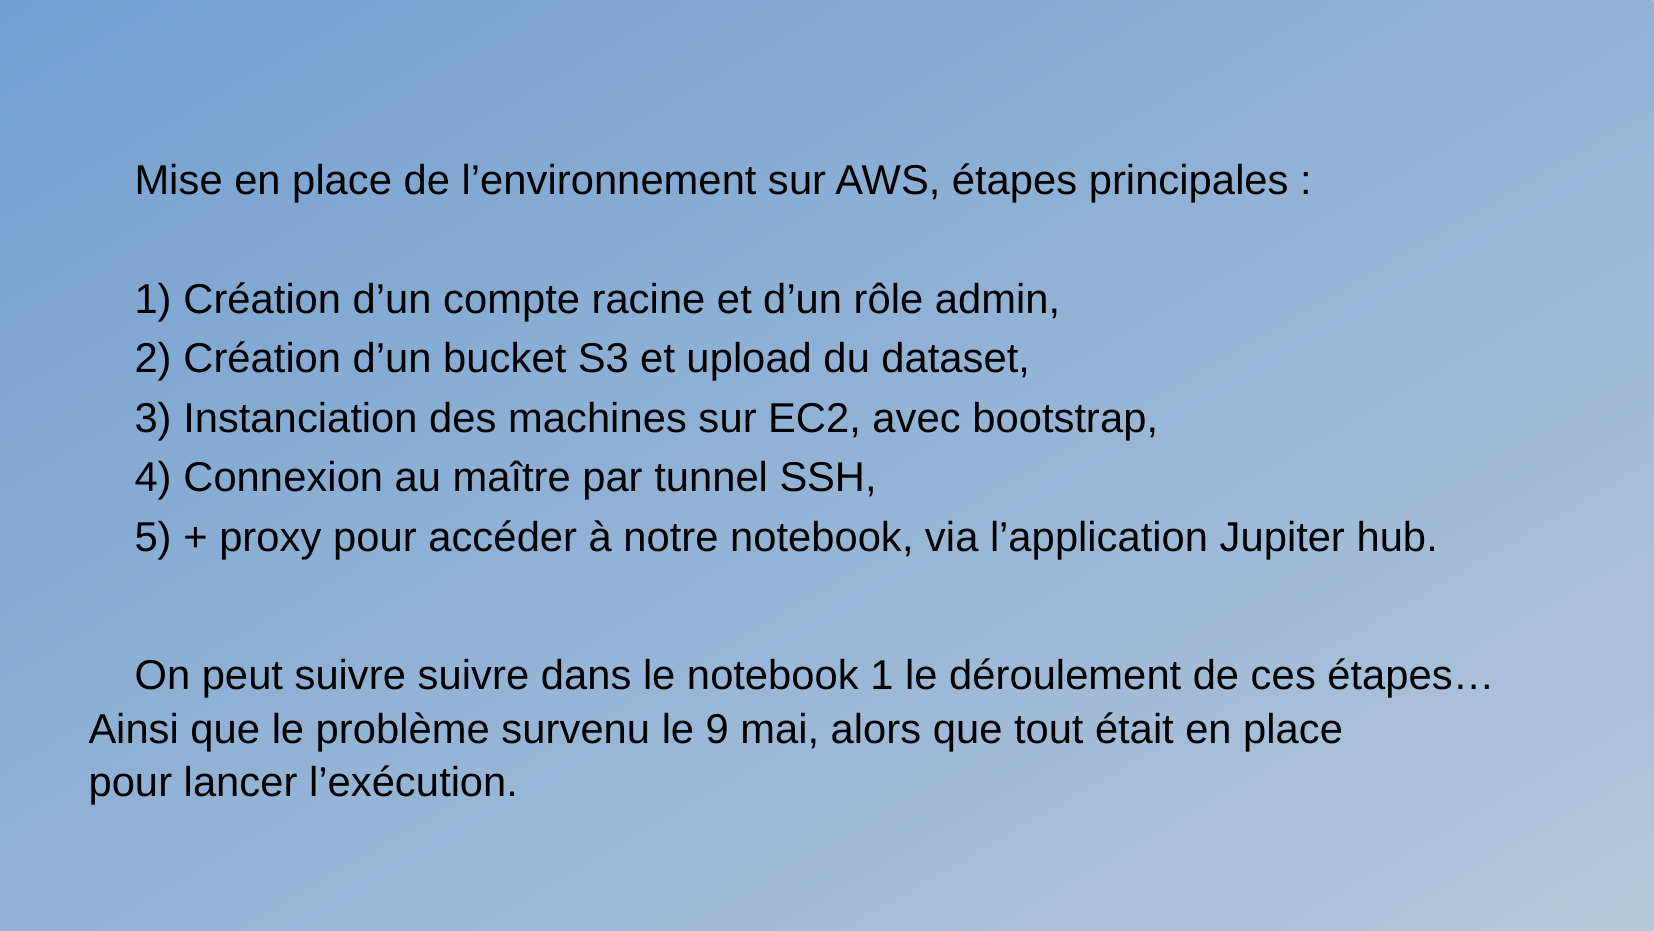

# Mise en place de l’environnement sur AWS, étapes principales :
 1) Création d’un compte racine et d’un rôle admin,
 2) Création d’un bucket S3 et upload du dataset,
 3) Instanciation des machines sur EC2, avec bootstrap,
 4) Connexion au maître par tunnel SSH,
 5) + proxy pour accéder à notre notebook, via l’application Jupiter hub.
 On peut suivre suivre dans le notebook 1 le déroulement de ces étapes…
Ainsi que le problème survenu le 9 mai, alors que tout était en place
pour lancer l’exécution.